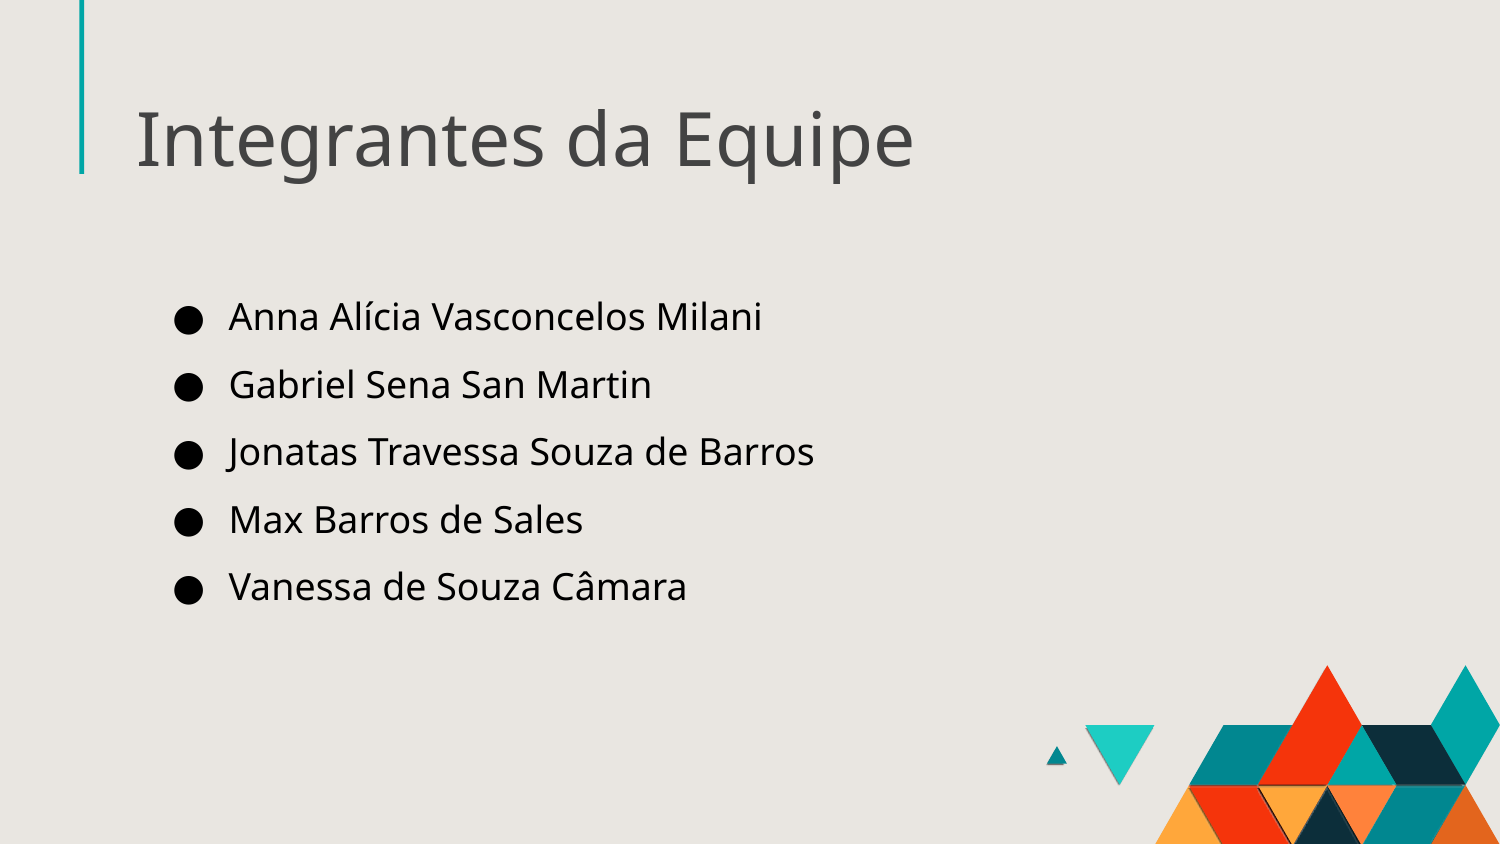

# Integrantes da Equipe
Anna Alícia Vasconcelos Milani
Gabriel Sena San Martin
Jonatas Travessa Souza de Barros
Max Barros de Sales
Vanessa de Souza Câmara